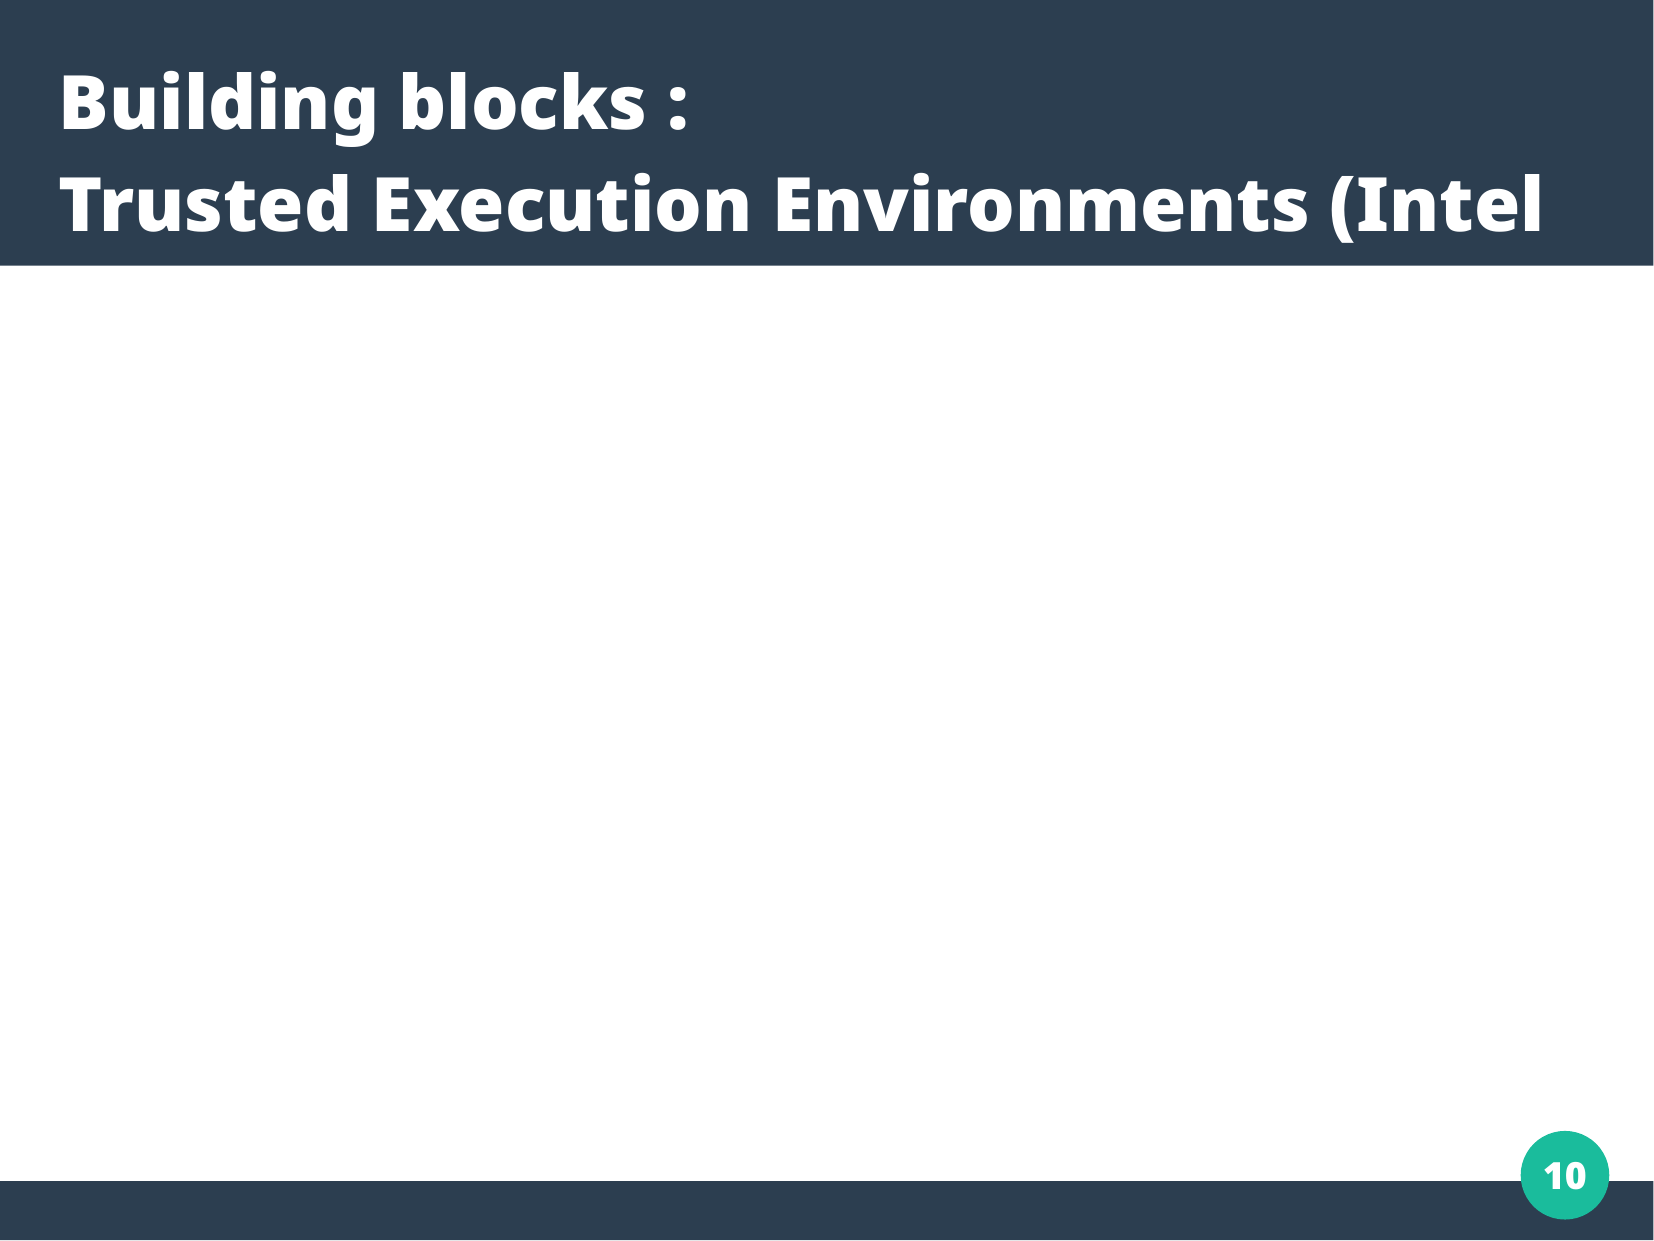

# Building blocks : Trusted Execution Environments (Intel SGX)
10